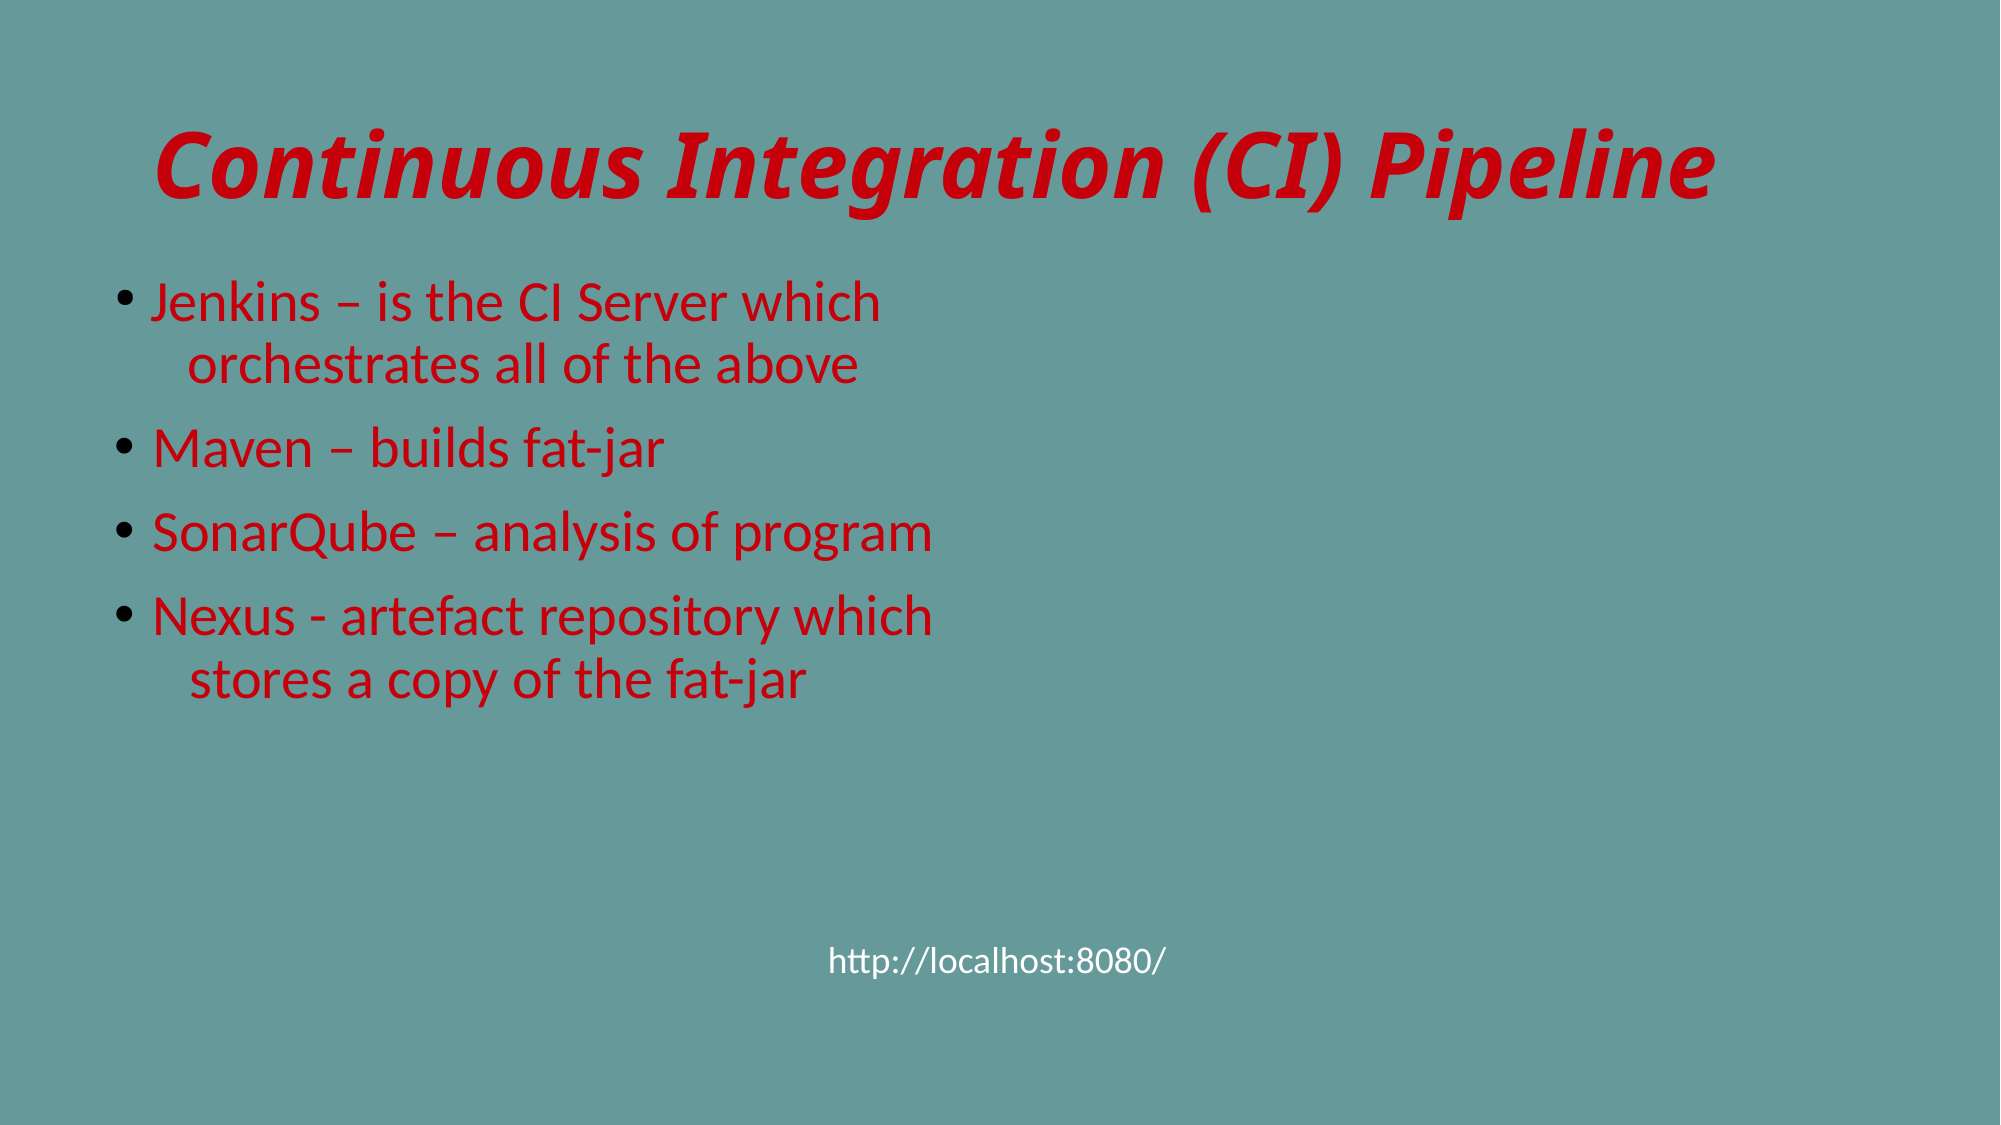

# Continuous Integration (CI) Pipeline
Jenkins – is the CI Server which orchestrates all of the above
Maven – builds fat-jar
SonarQube – analysis of program
Nexus - artefact repository which stores a copy of the fat-jar
http://localhost:8080/